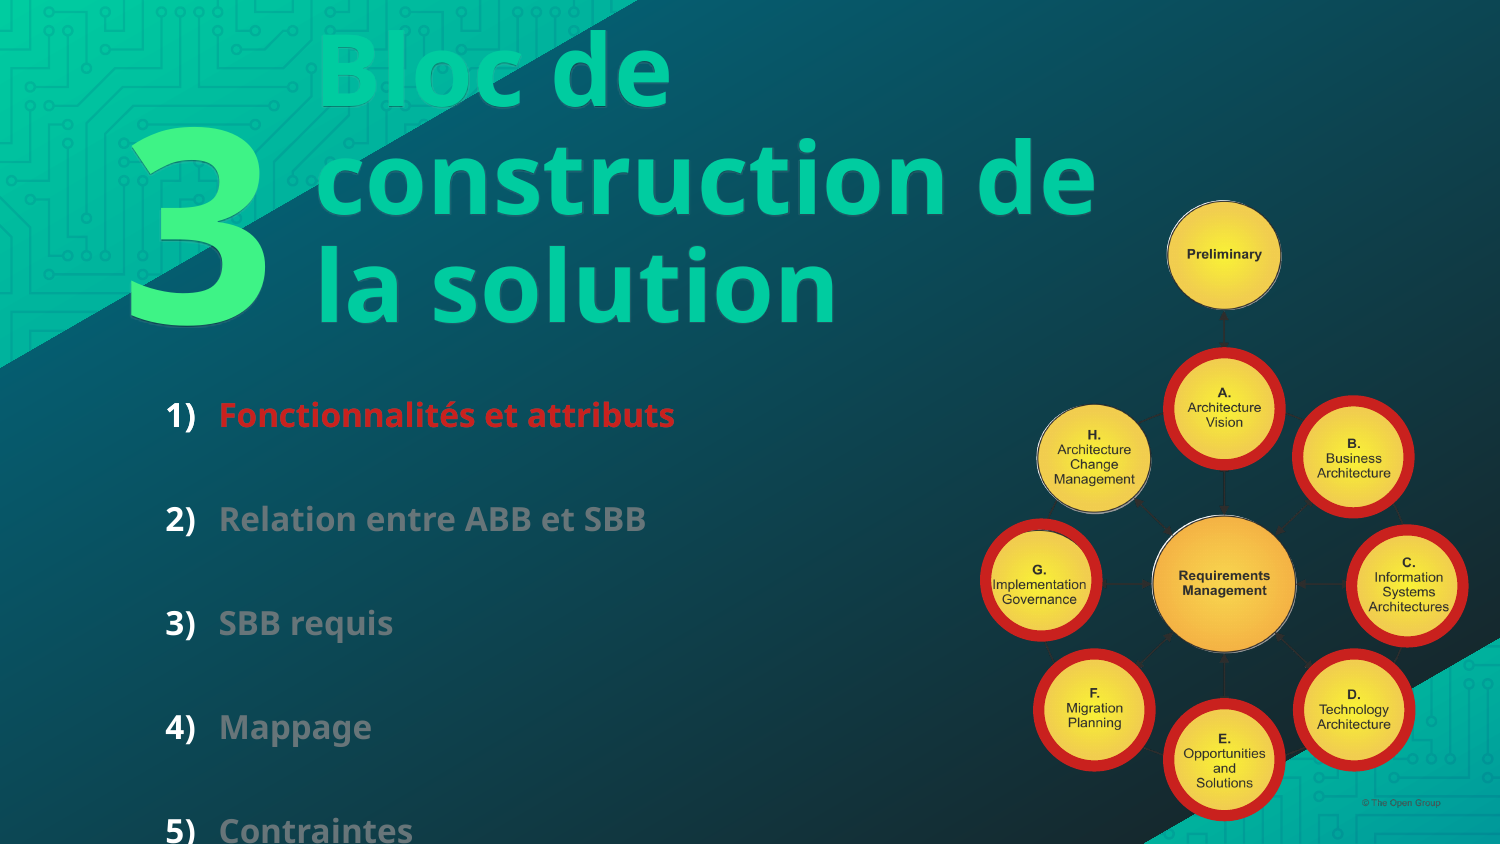

Bloc de construction de la solution
3
# Fonctionnalités et attributs
Relation entre ABB et SBB
SBB requis
Mappage
Contraintes
Fonctionnalités et attributs